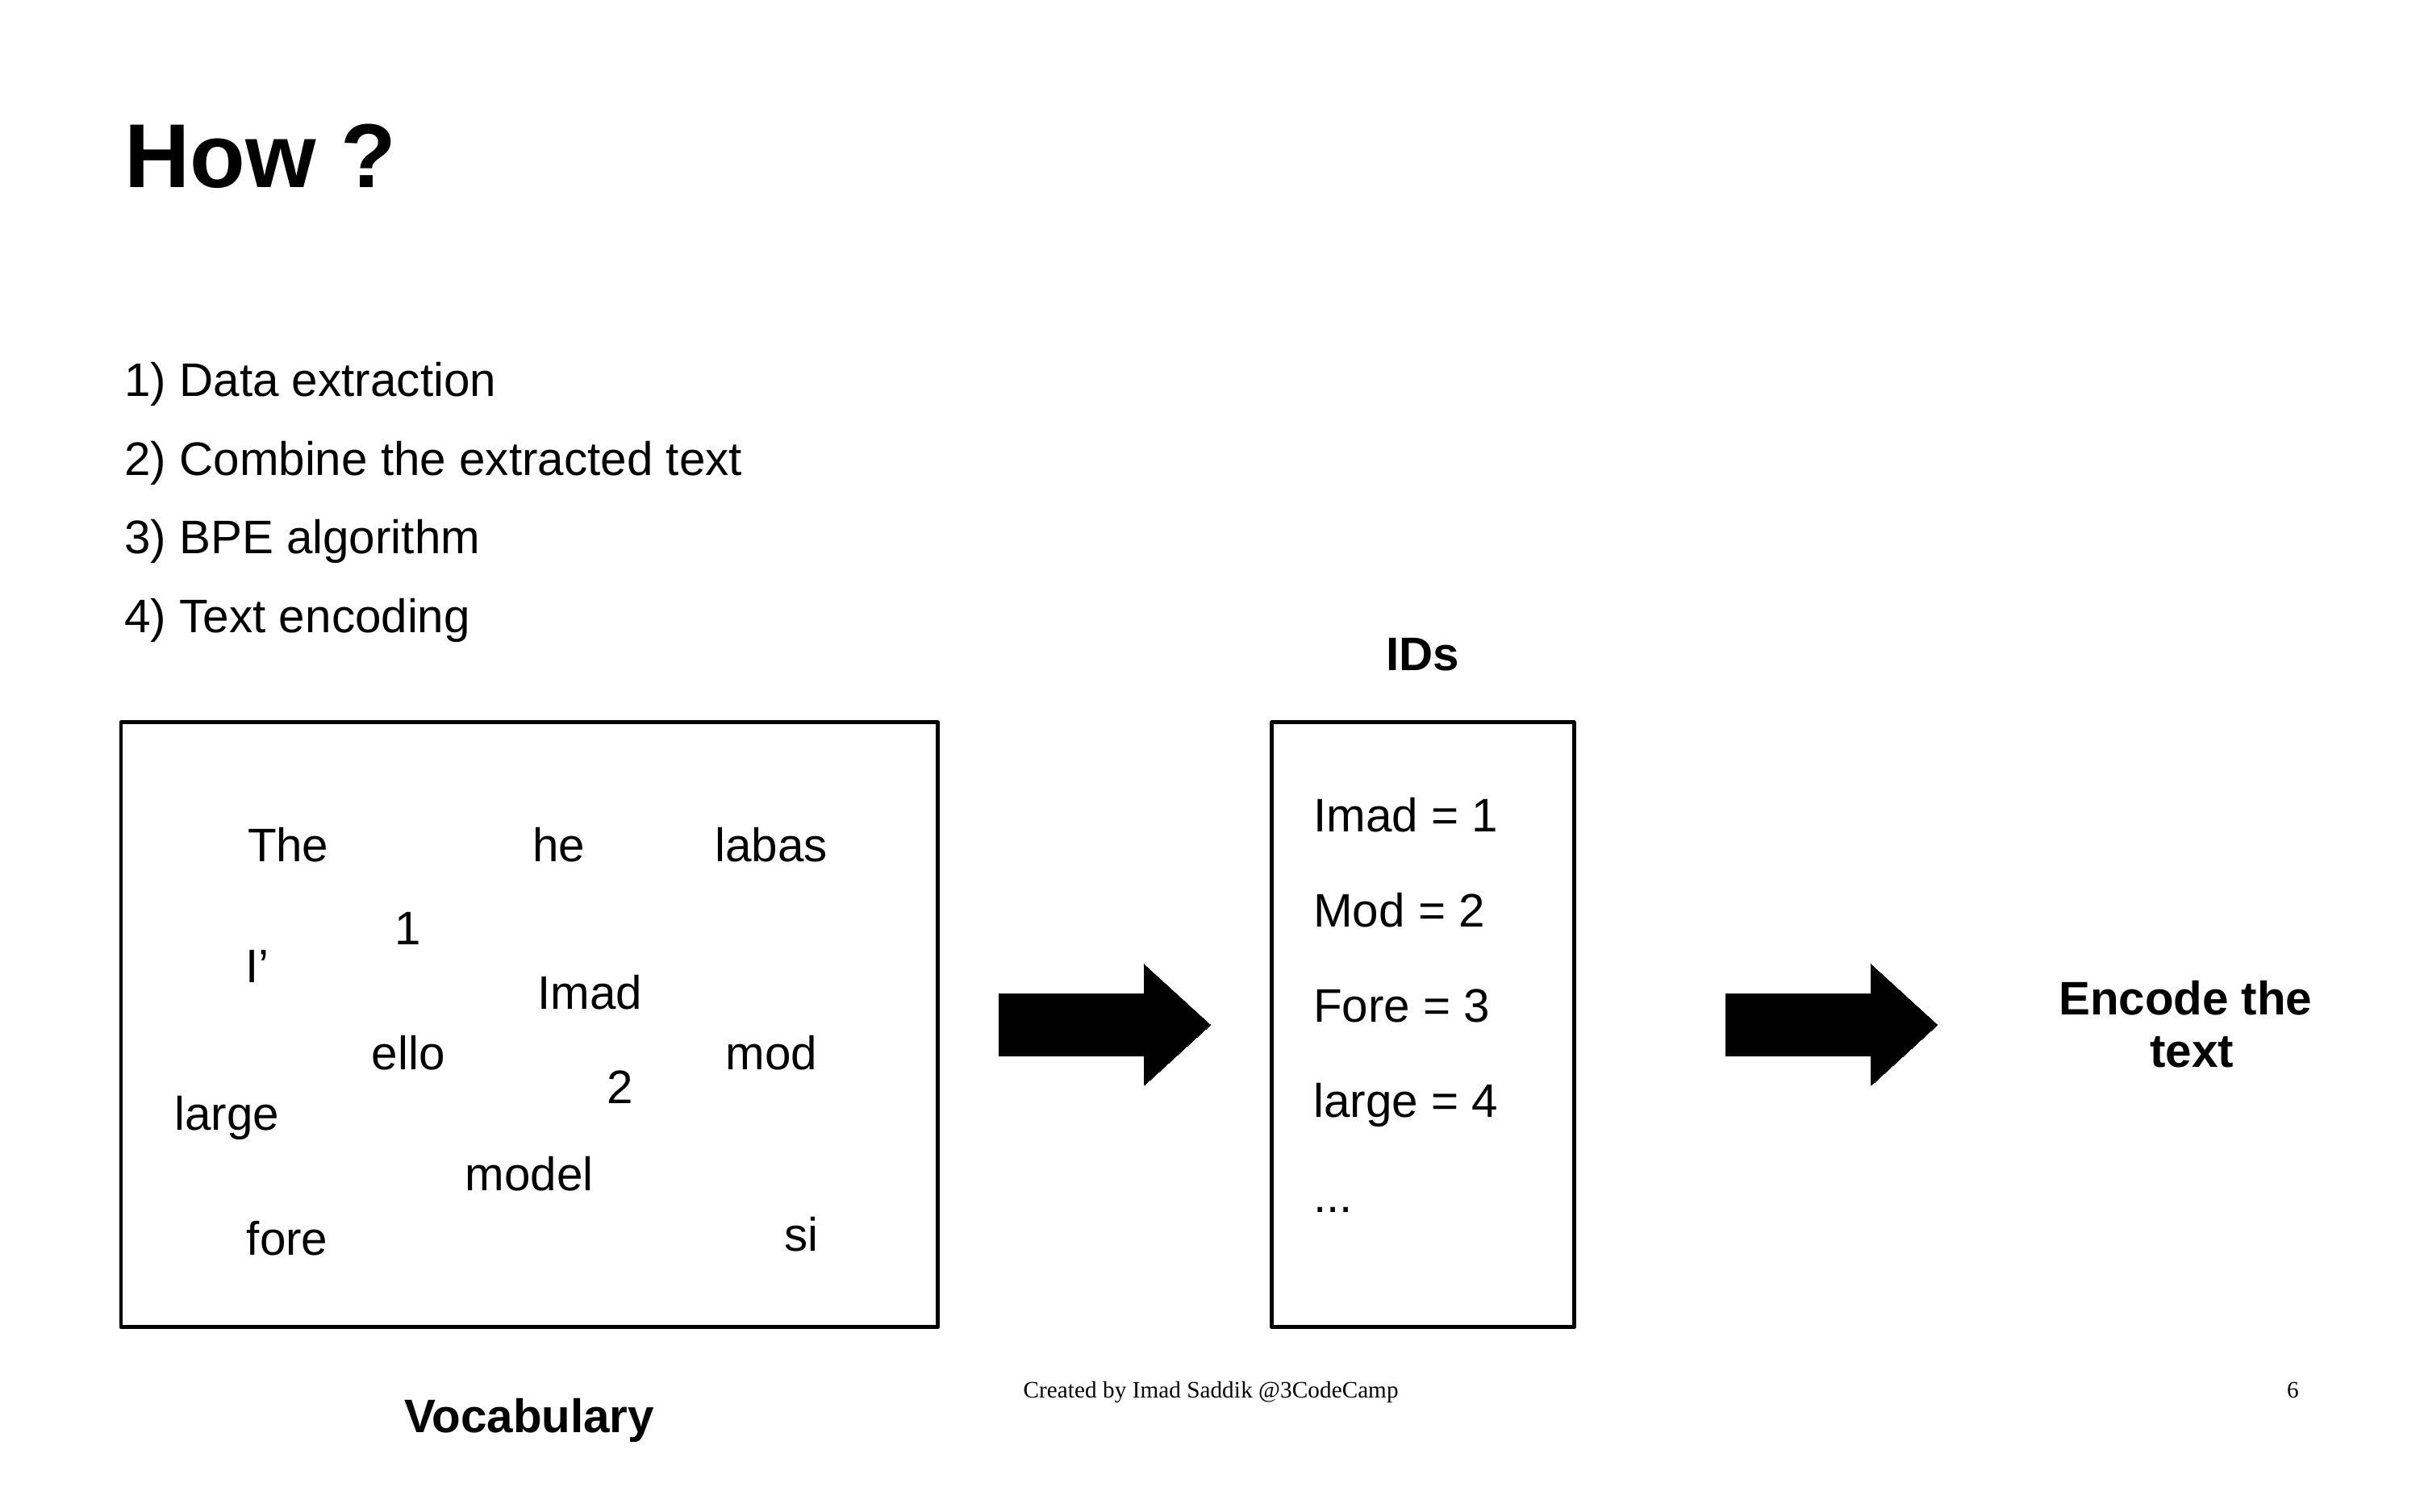

How ?
Data extraction
Combine the extracted text
BPE algorithm
Text encoding
IDs
Imad = 1
The
he
labas
Mod = 2
1
I’
Imad
Encode the
text
Fore = 3
ello
mod
2
large = 4
large
model
...
si
fore
Created by Imad Saddik @3CodeCamp
6
Vocabulary